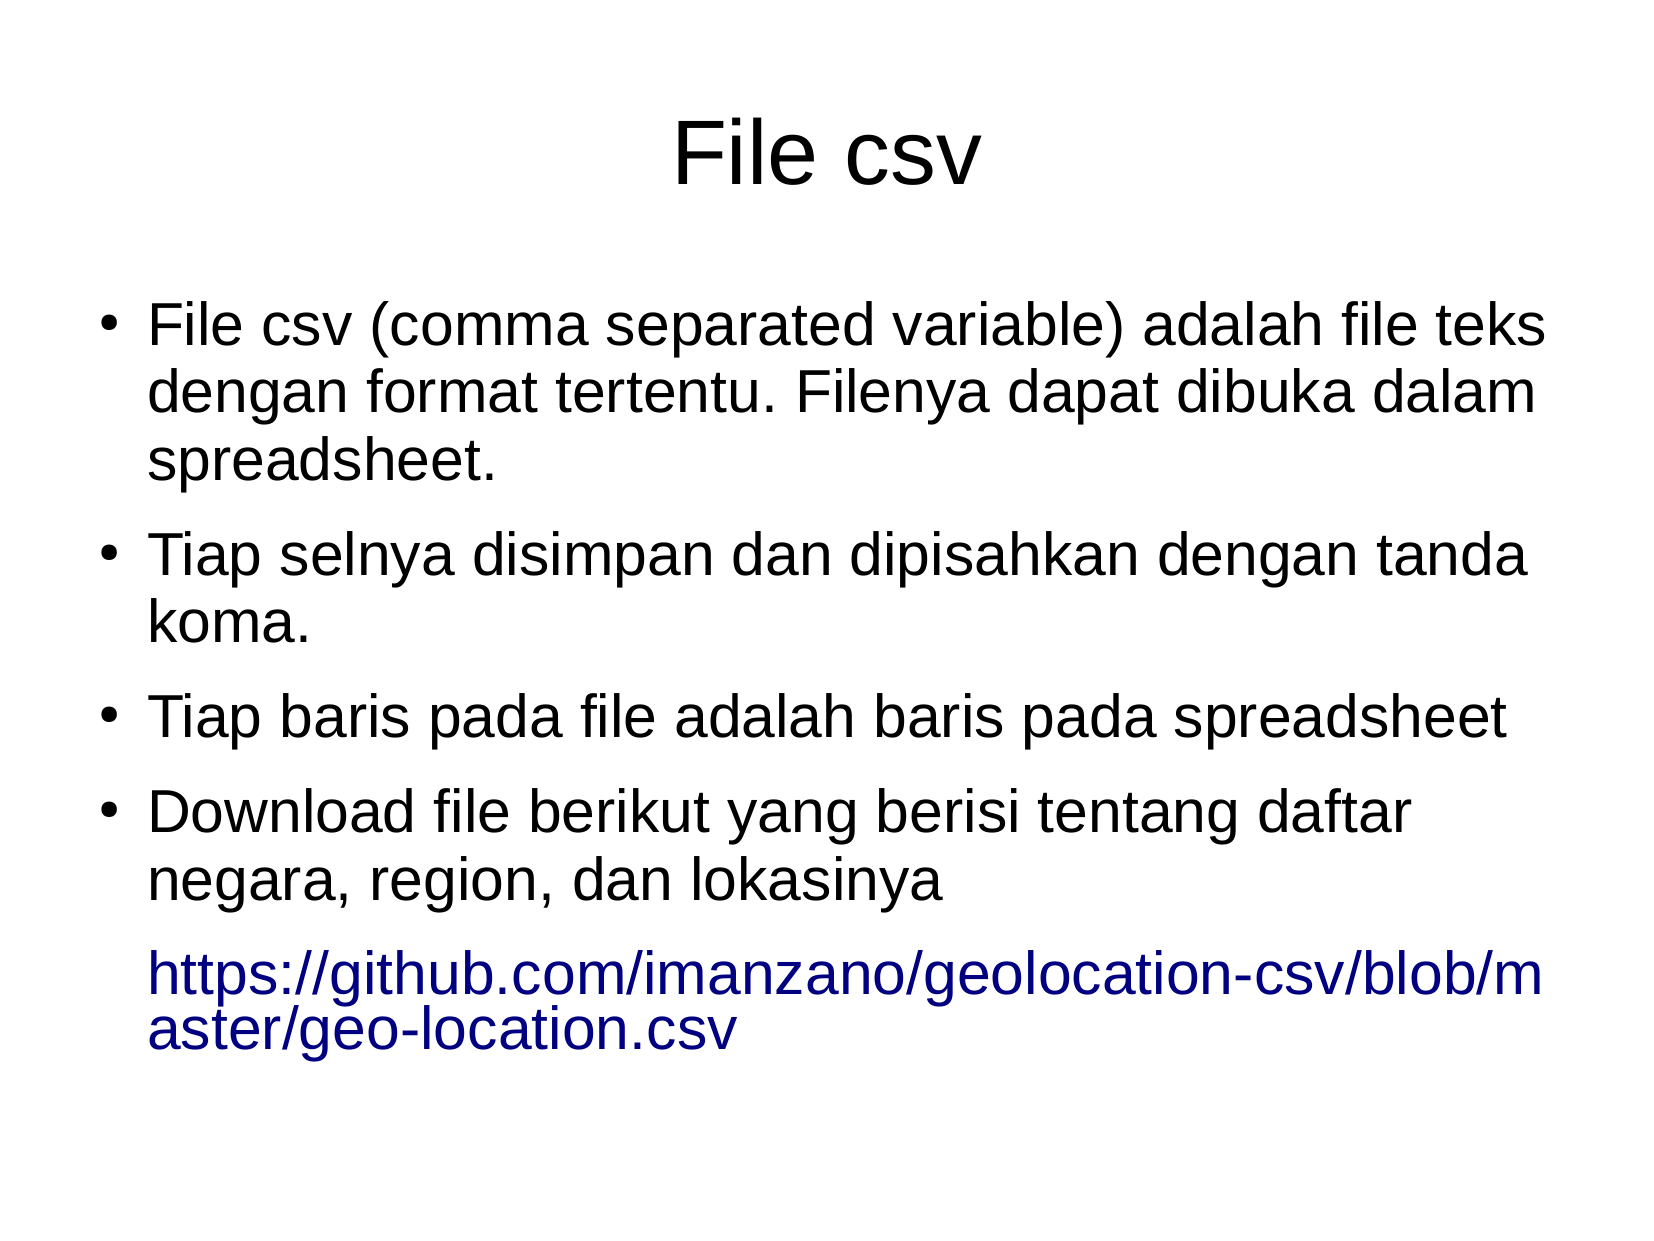

# File csv
File csv (comma separated variable) adalah file teks dengan format tertentu. Filenya dapat dibuka dalam spreadsheet.
Tiap selnya disimpan dan dipisahkan dengan tanda koma.
Tiap baris pada file adalah baris pada spreadsheet
Download file berikut yang berisi tentang daftar negara, region, dan lokasinya
https://github.com/imanzano/geolocation-csv/blob/master/geo-location.csv